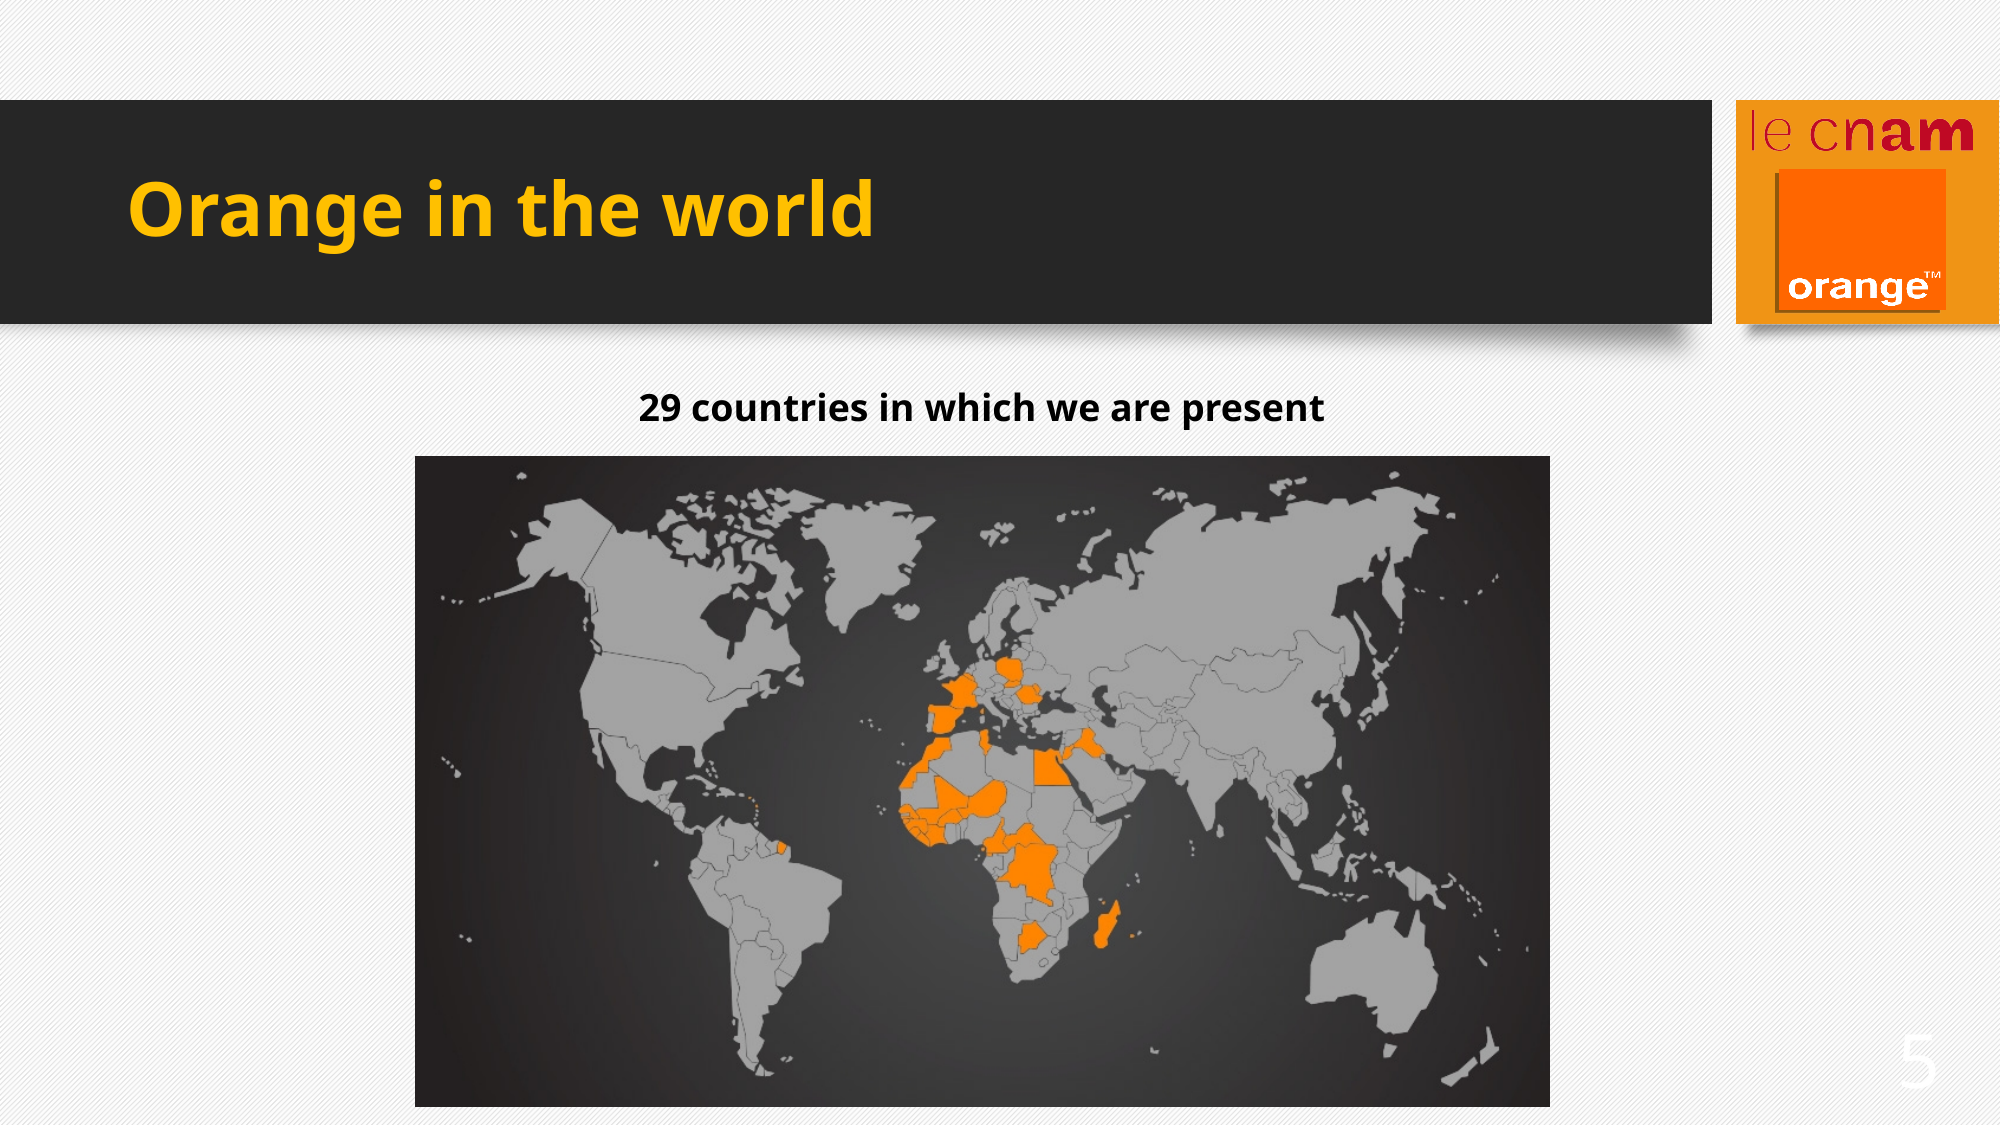

# Orange in the world
29 countries in which we are present